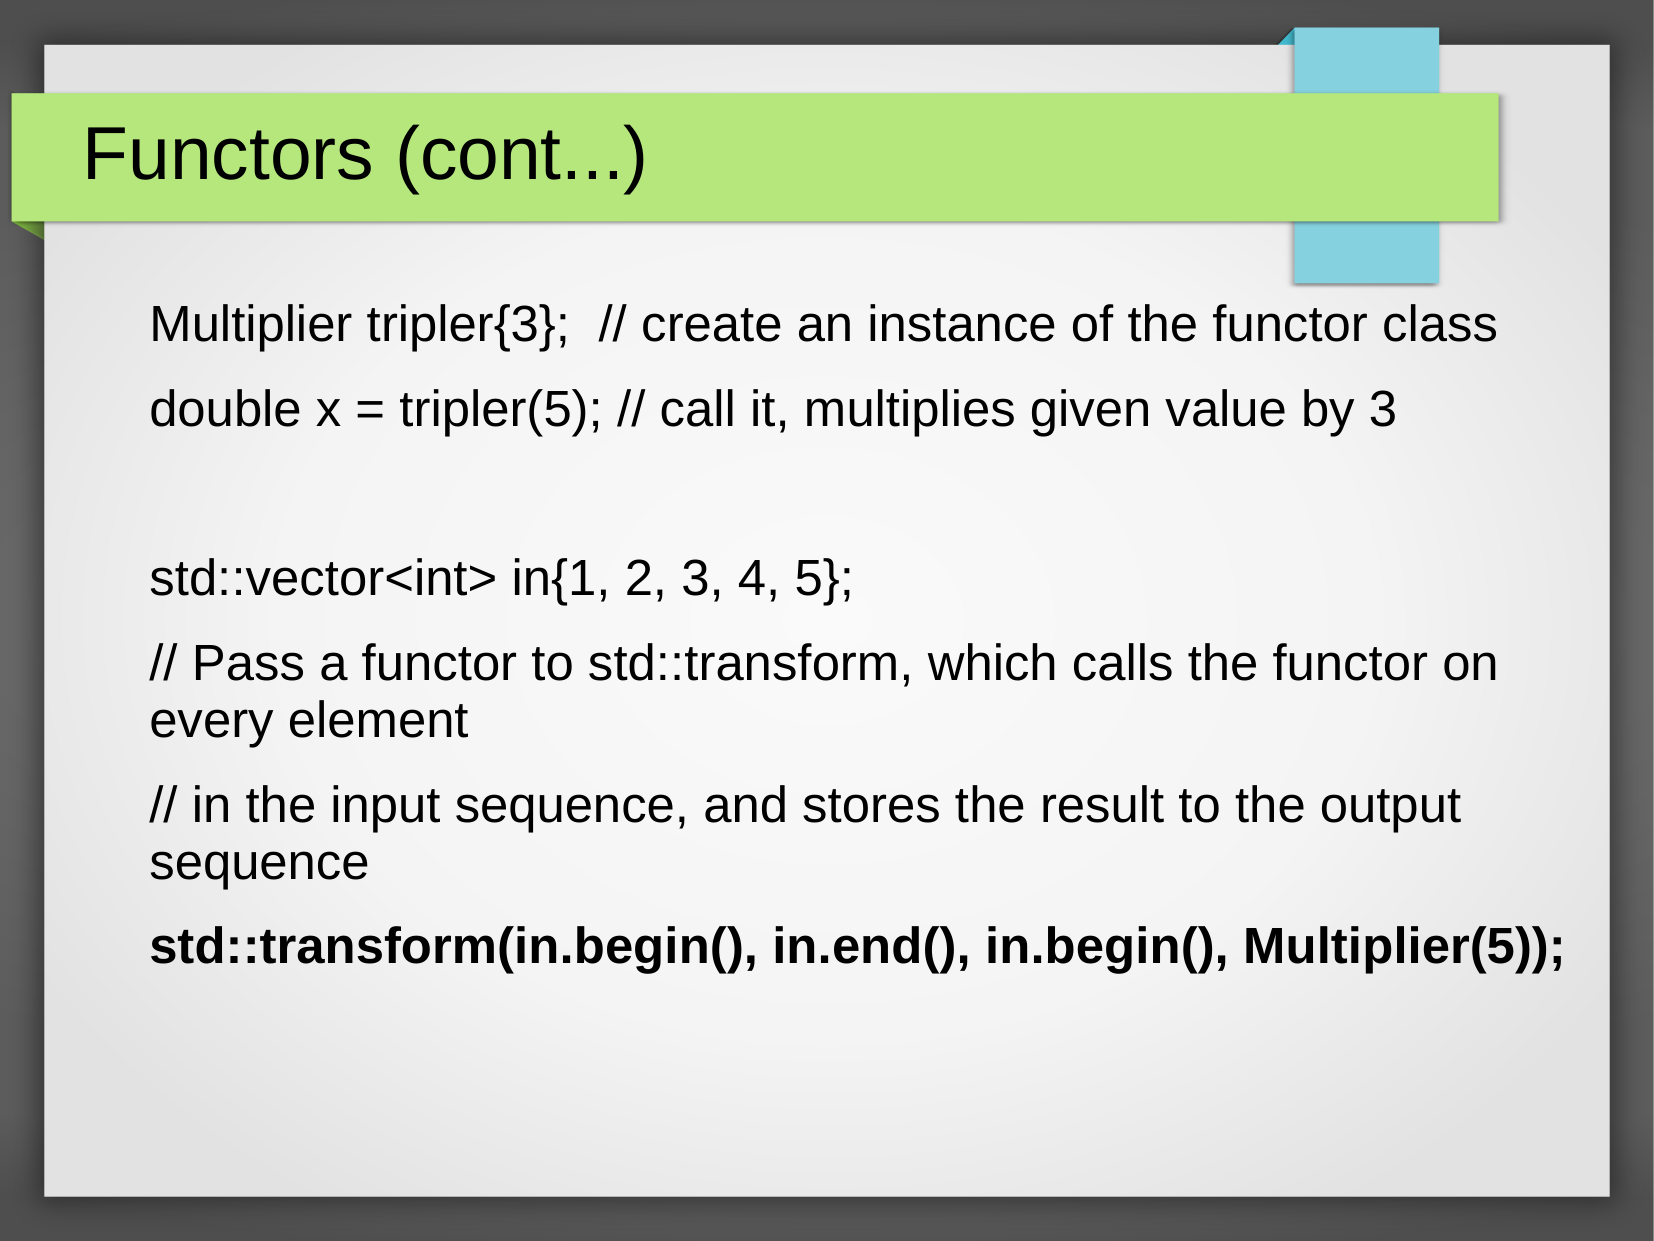

# Functors (cont...)
Multiplier tripler{3}; // create an instance of the functor class
double x = tripler(5); // call it, multiplies given value by 3
std::vector<int> in{1, 2, 3, 4, 5};
// Pass a functor to std::transform, which calls the functor on every element
// in the input sequence, and stores the result to the output sequence
std::transform(in.begin(), in.end(), in.begin(), Multiplier(5));